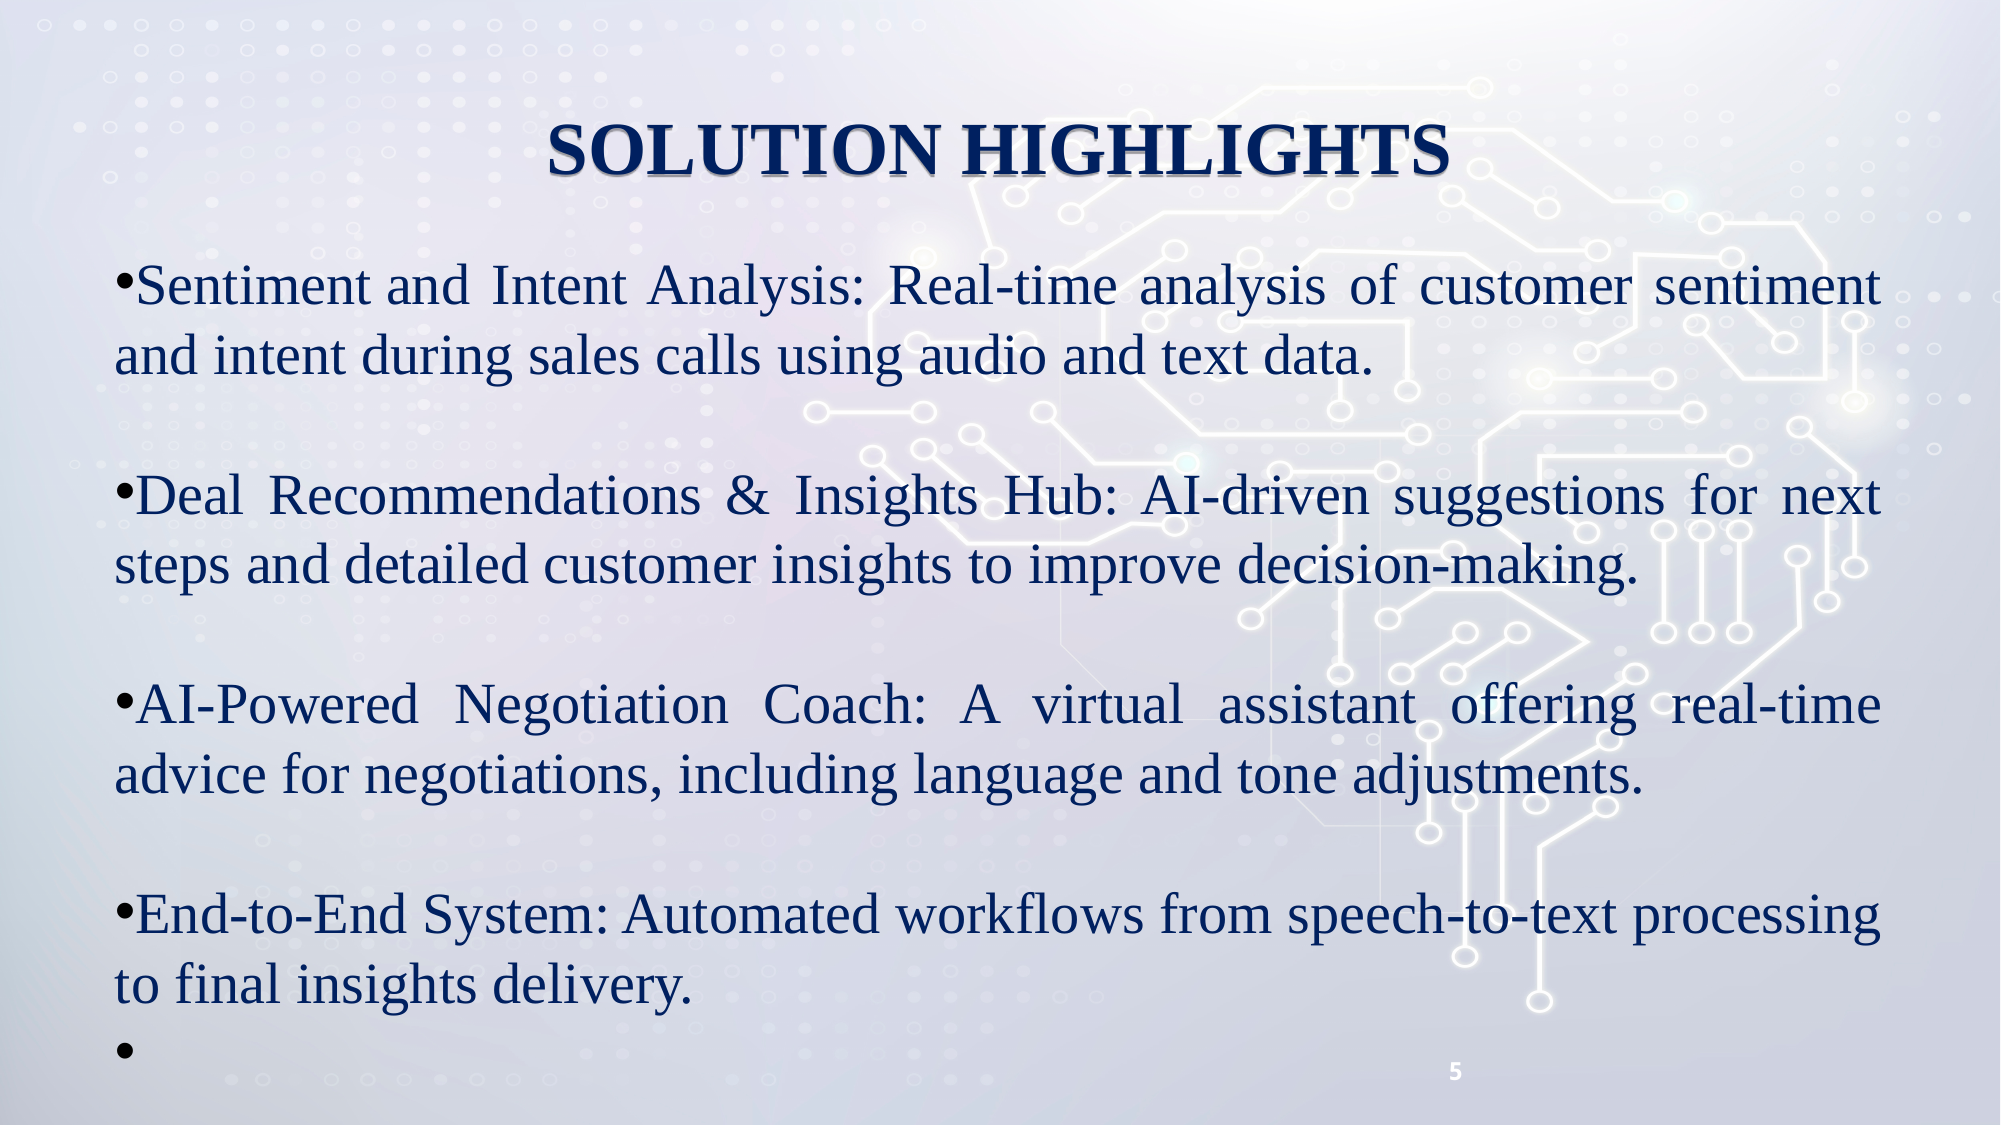

# SOLUTION HIGHLIGHTS
Sentiment and Intent Analysis: Real-time analysis of customer sentiment and intent during sales calls using audio and text data.
Deal Recommendations & Insights Hub: AI-driven suggestions for next steps and detailed customer insights to improve decision-making.
AI-Powered Negotiation Coach: A virtual assistant offering real-time advice for negotiations, including language and tone adjustments.
End-to-End System: Automated workflows from speech-to-text processing to final insights delivery.